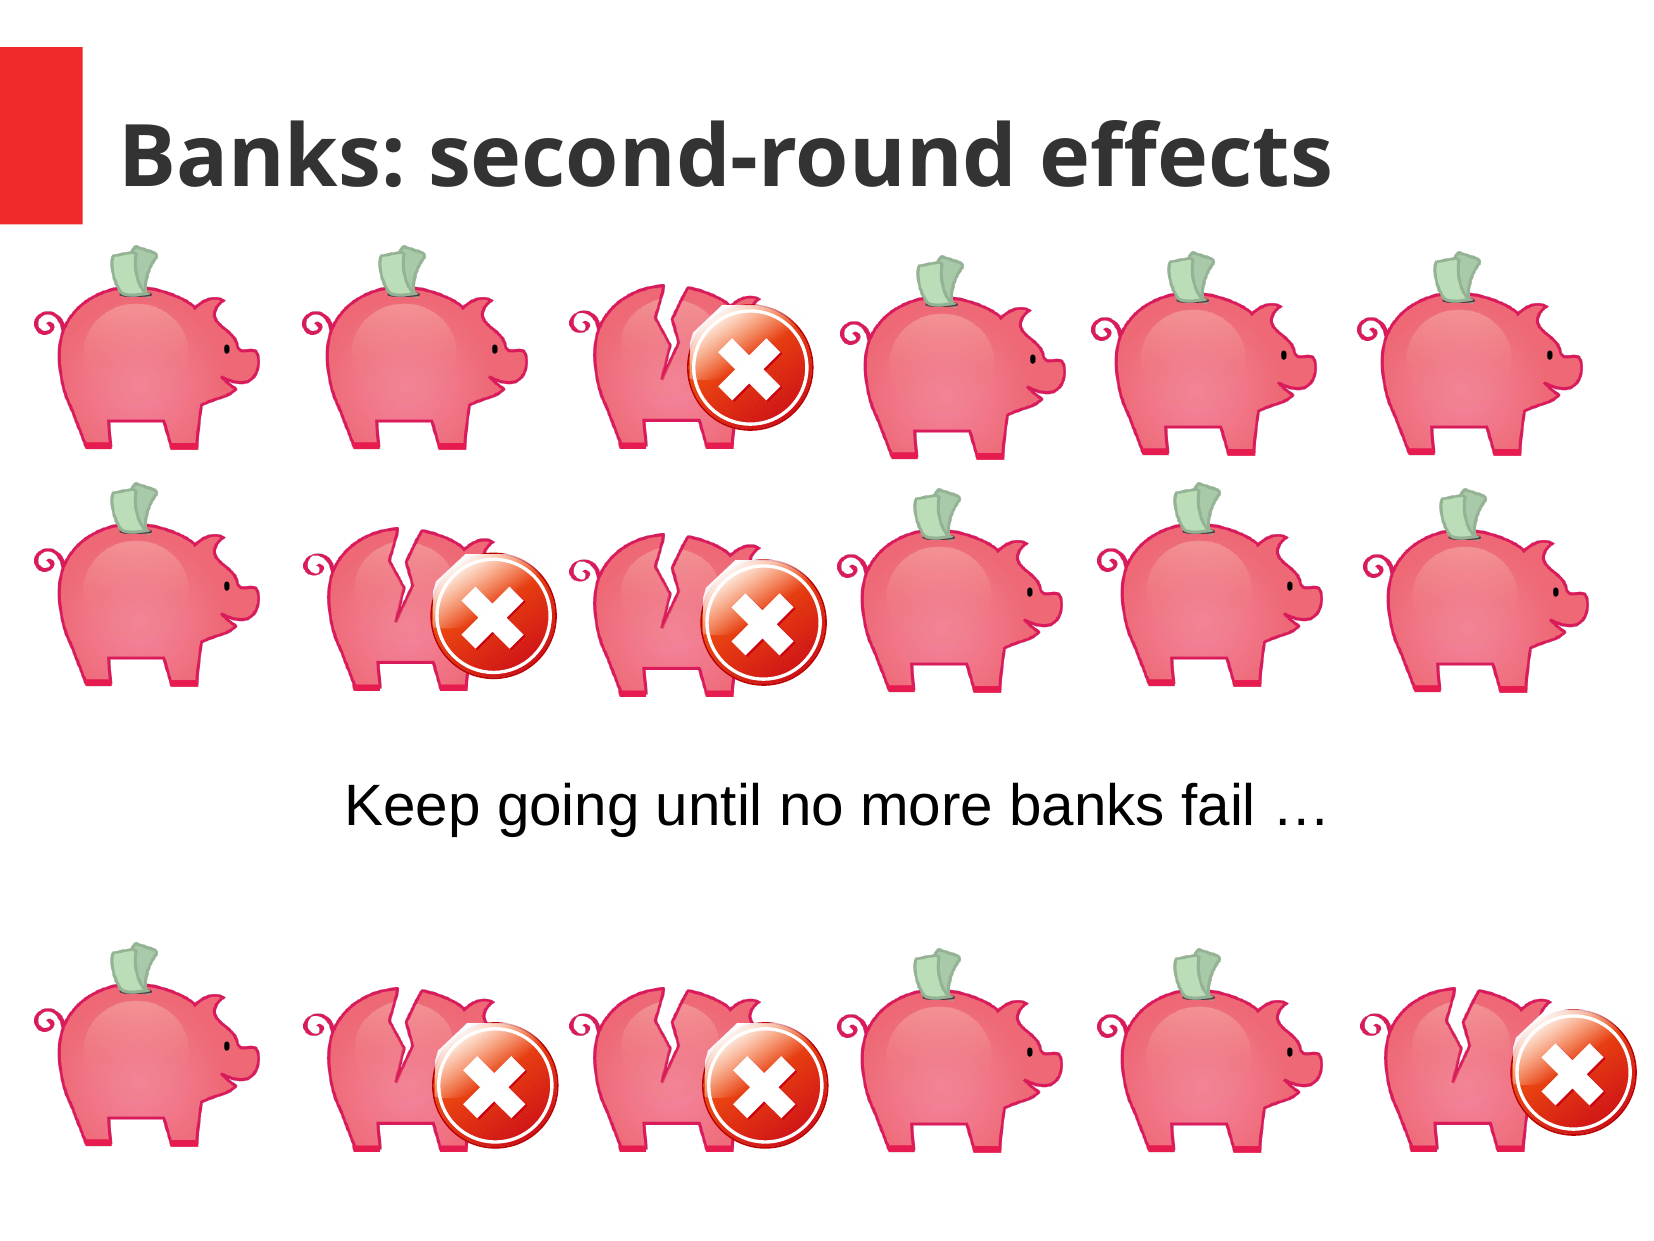

# Banks: second-round effects
Keep going until no more banks fail …